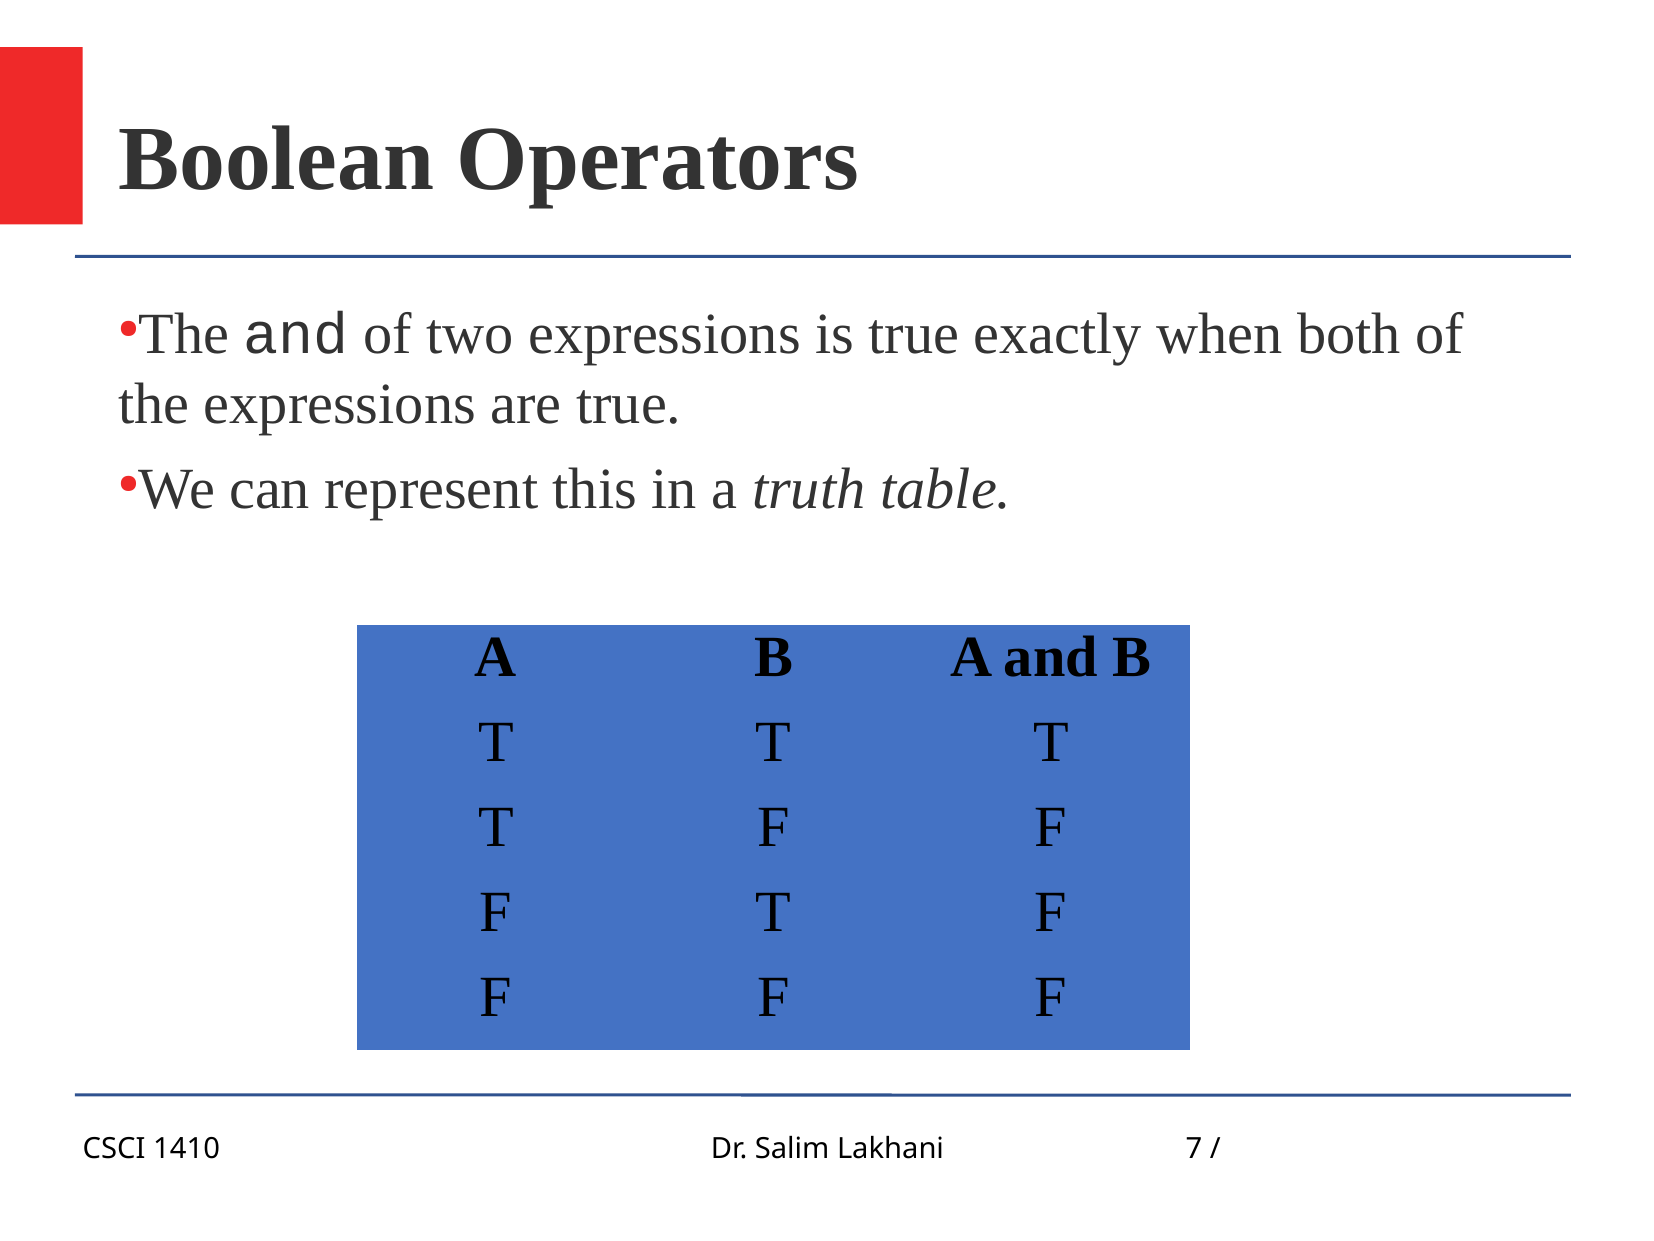

# Boolean Operators
The and of two expressions is true exactly when both of the expressions are true.
We can represent this in a truth table.
| A | B | A and B |
| --- | --- | --- |
| T | T | T |
| T | F | F |
| F | T | F |
| F | F | F |
CSCI 1410
Dr. Salim Lakhani
6 /